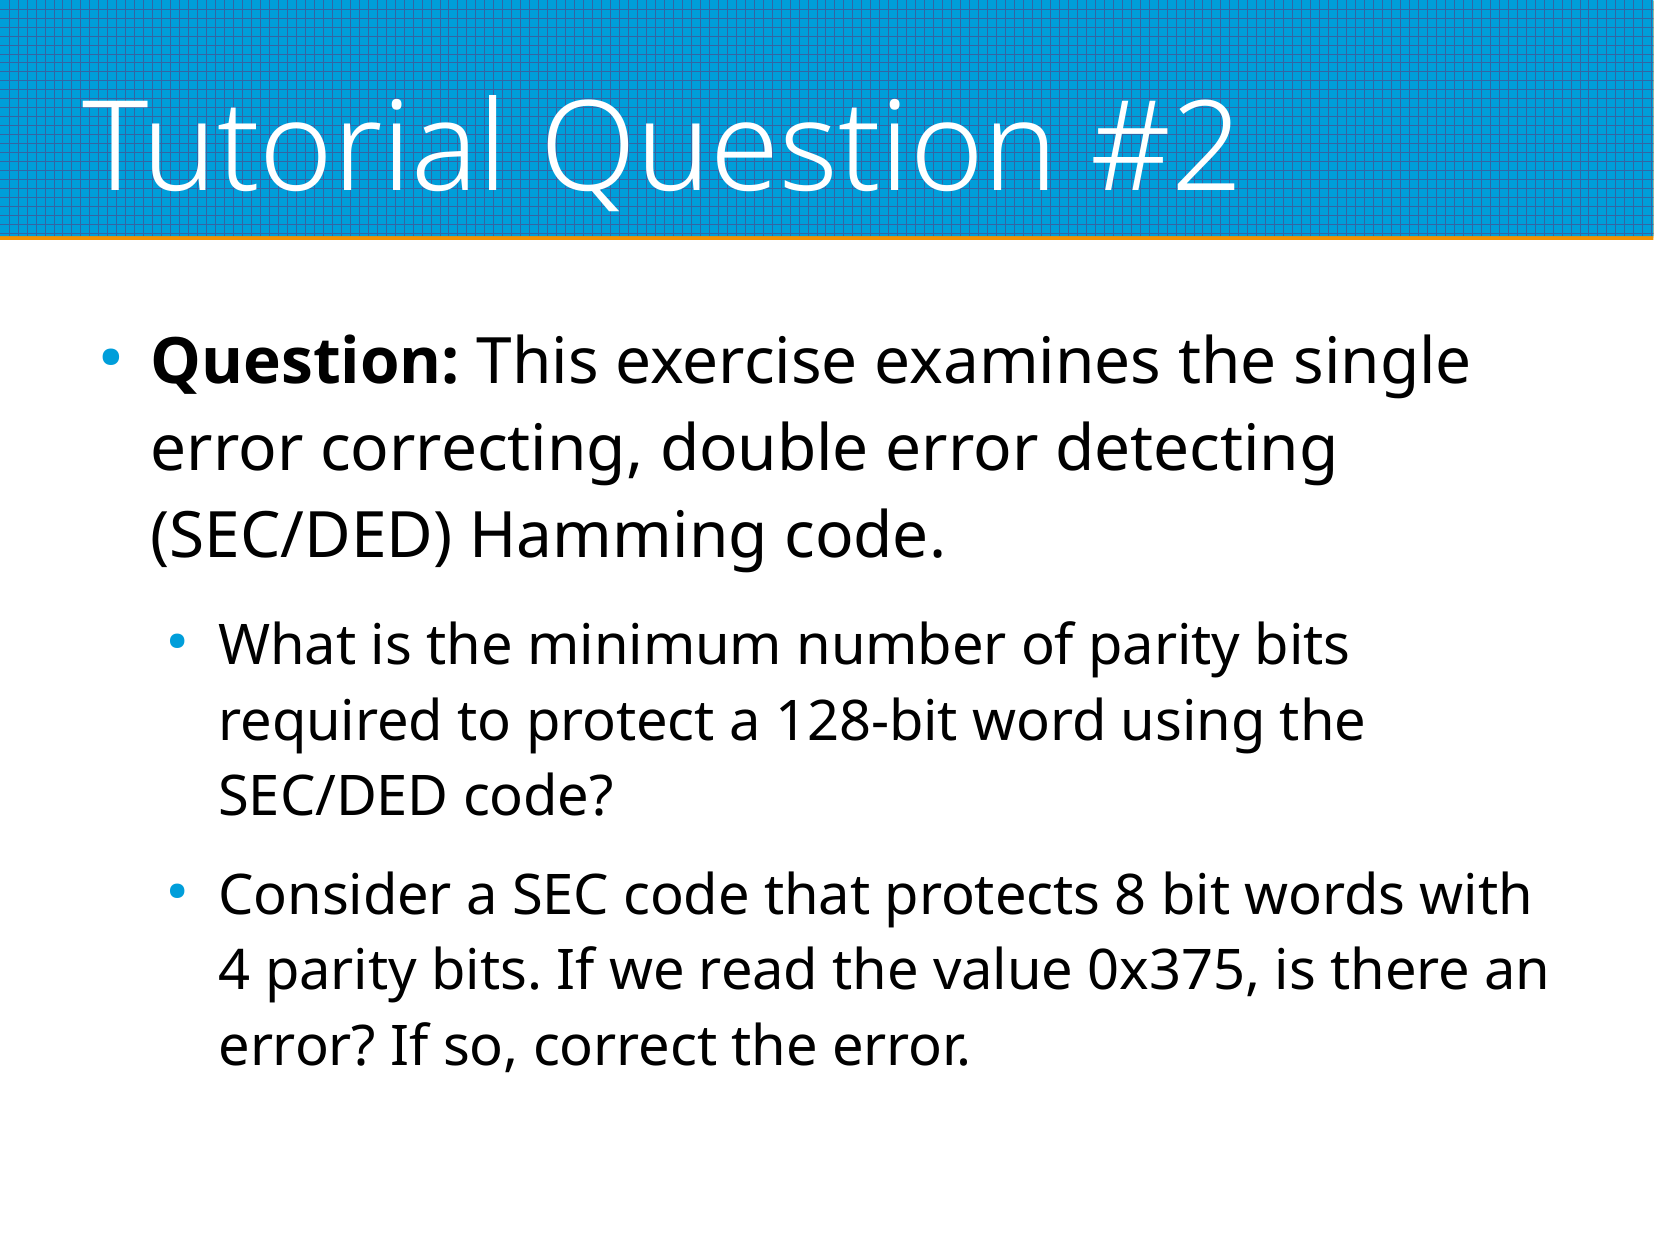

# Tutorial Question #2
Question: This exercise examines the single error correcting, double error detecting (SEC/DED) Hamming code.
What is the minimum number of parity bits required to protect a 128-bit word using the SEC/DED code?
Consider a SEC code that protects 8 bit words with 4 parity bits. If we read the value 0x375, is there an error? If so, correct the error.